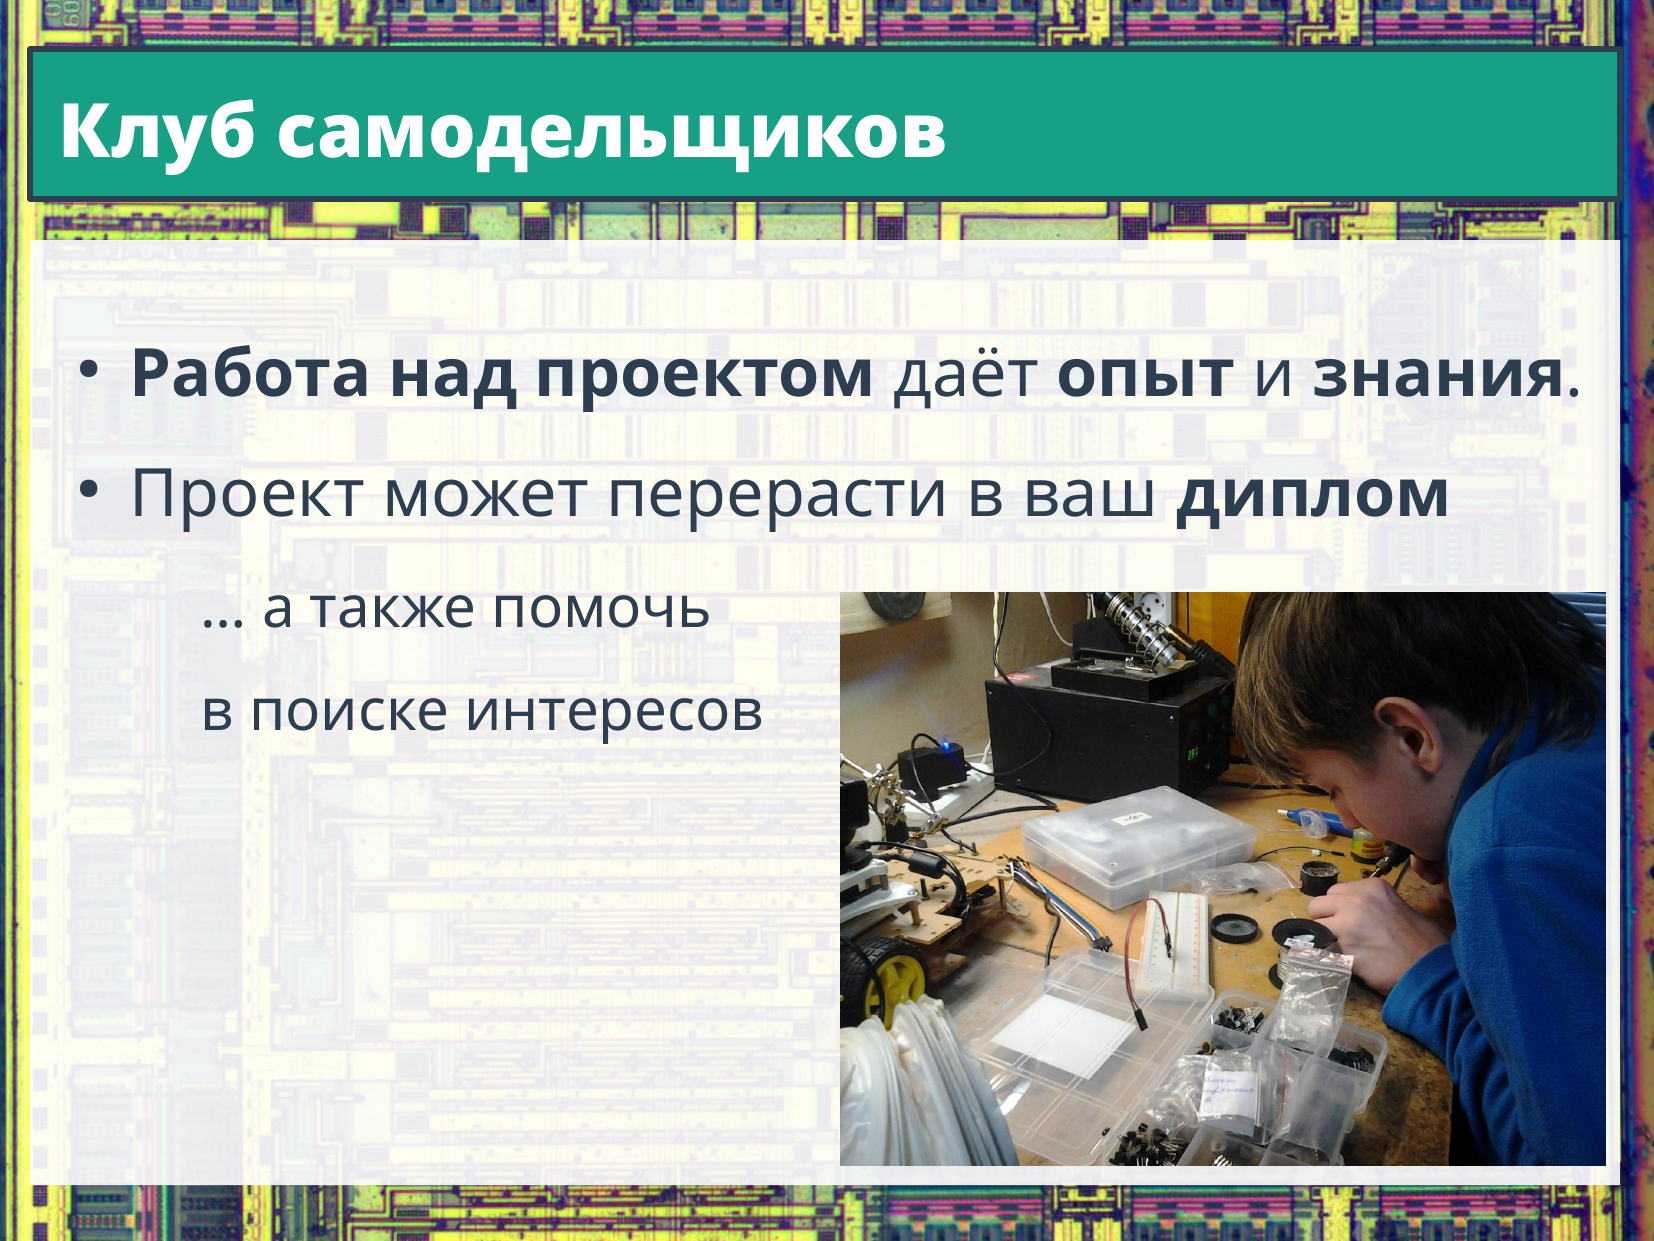

# Клуб самодельщиков
Работа над проектом даёт опыт и знания.
Проект может перерасти в ваш диплом
… а также помочь
в поиске интересов
4